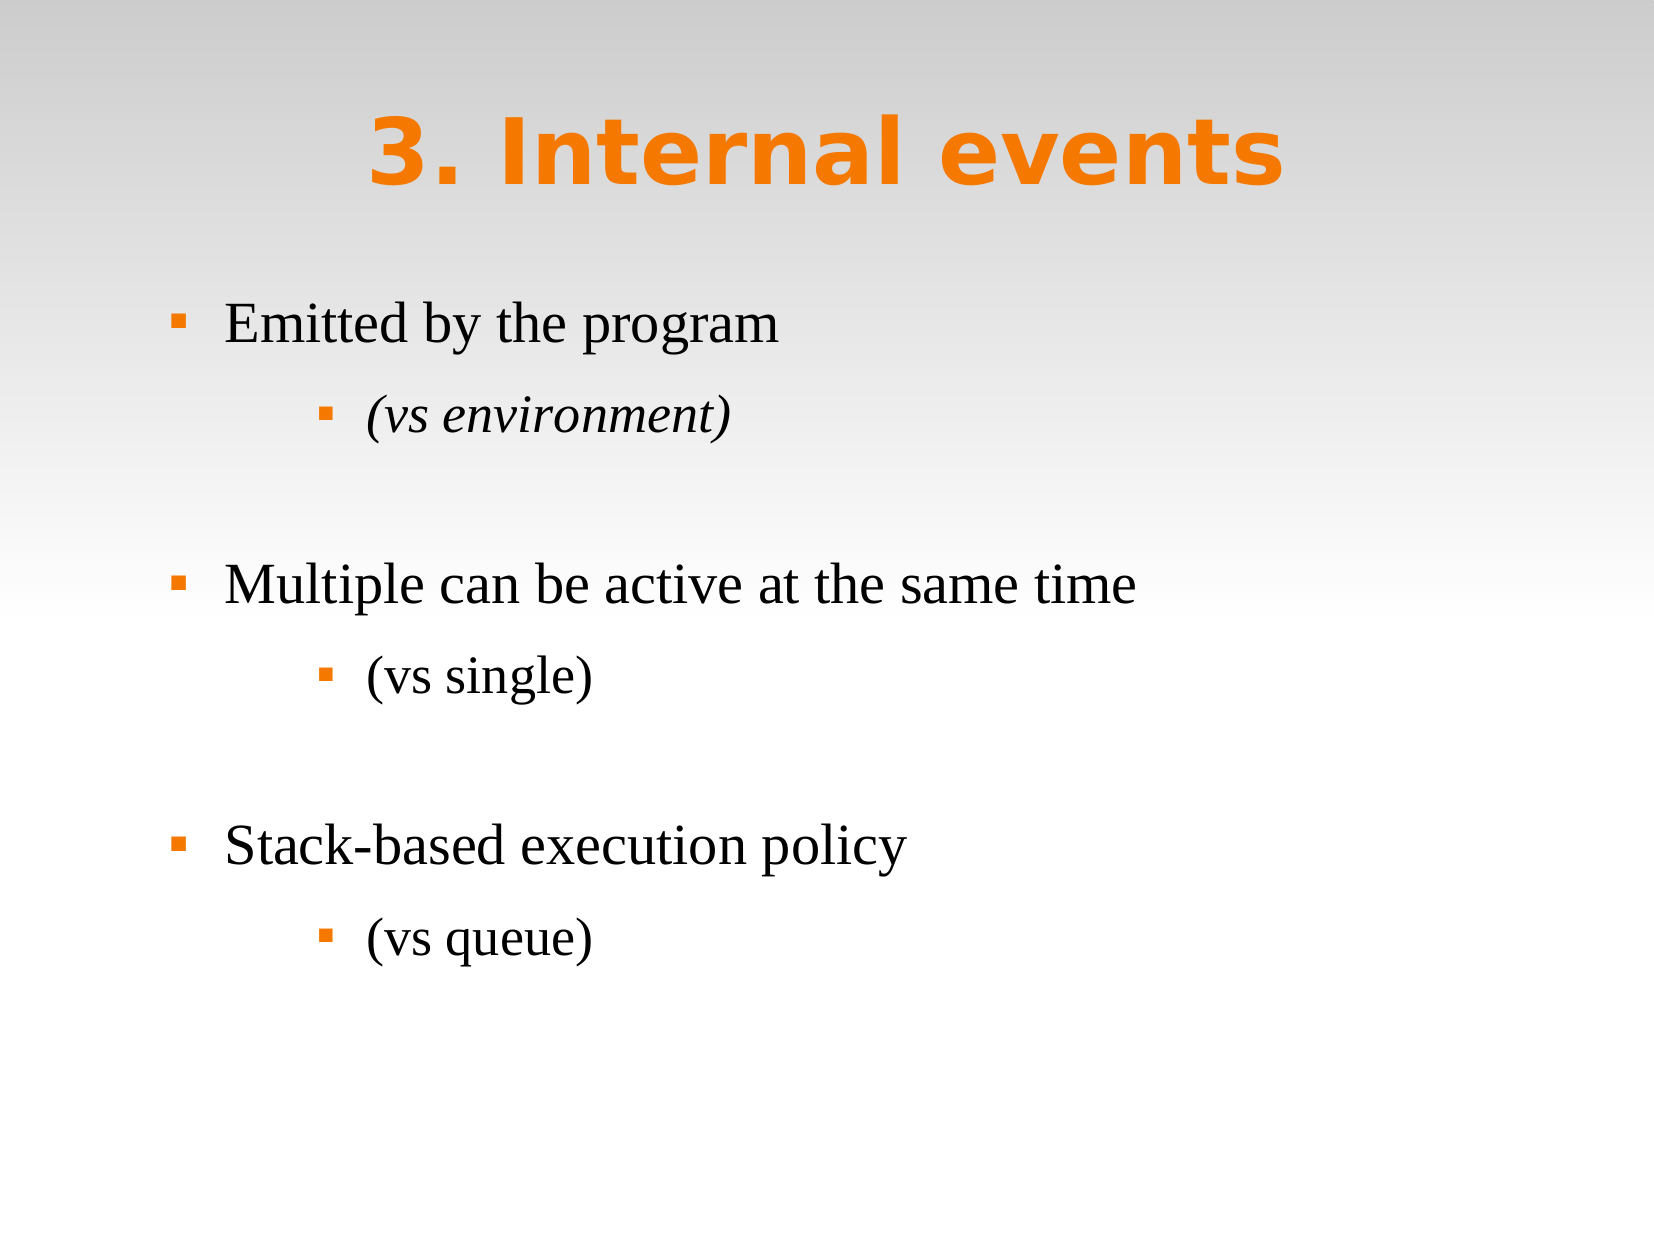

# 3. Internal events
Emitted by the program
(vs environment)
Multiple can be active at the same time
(vs single)
Stack-based execution policy
(vs queue)